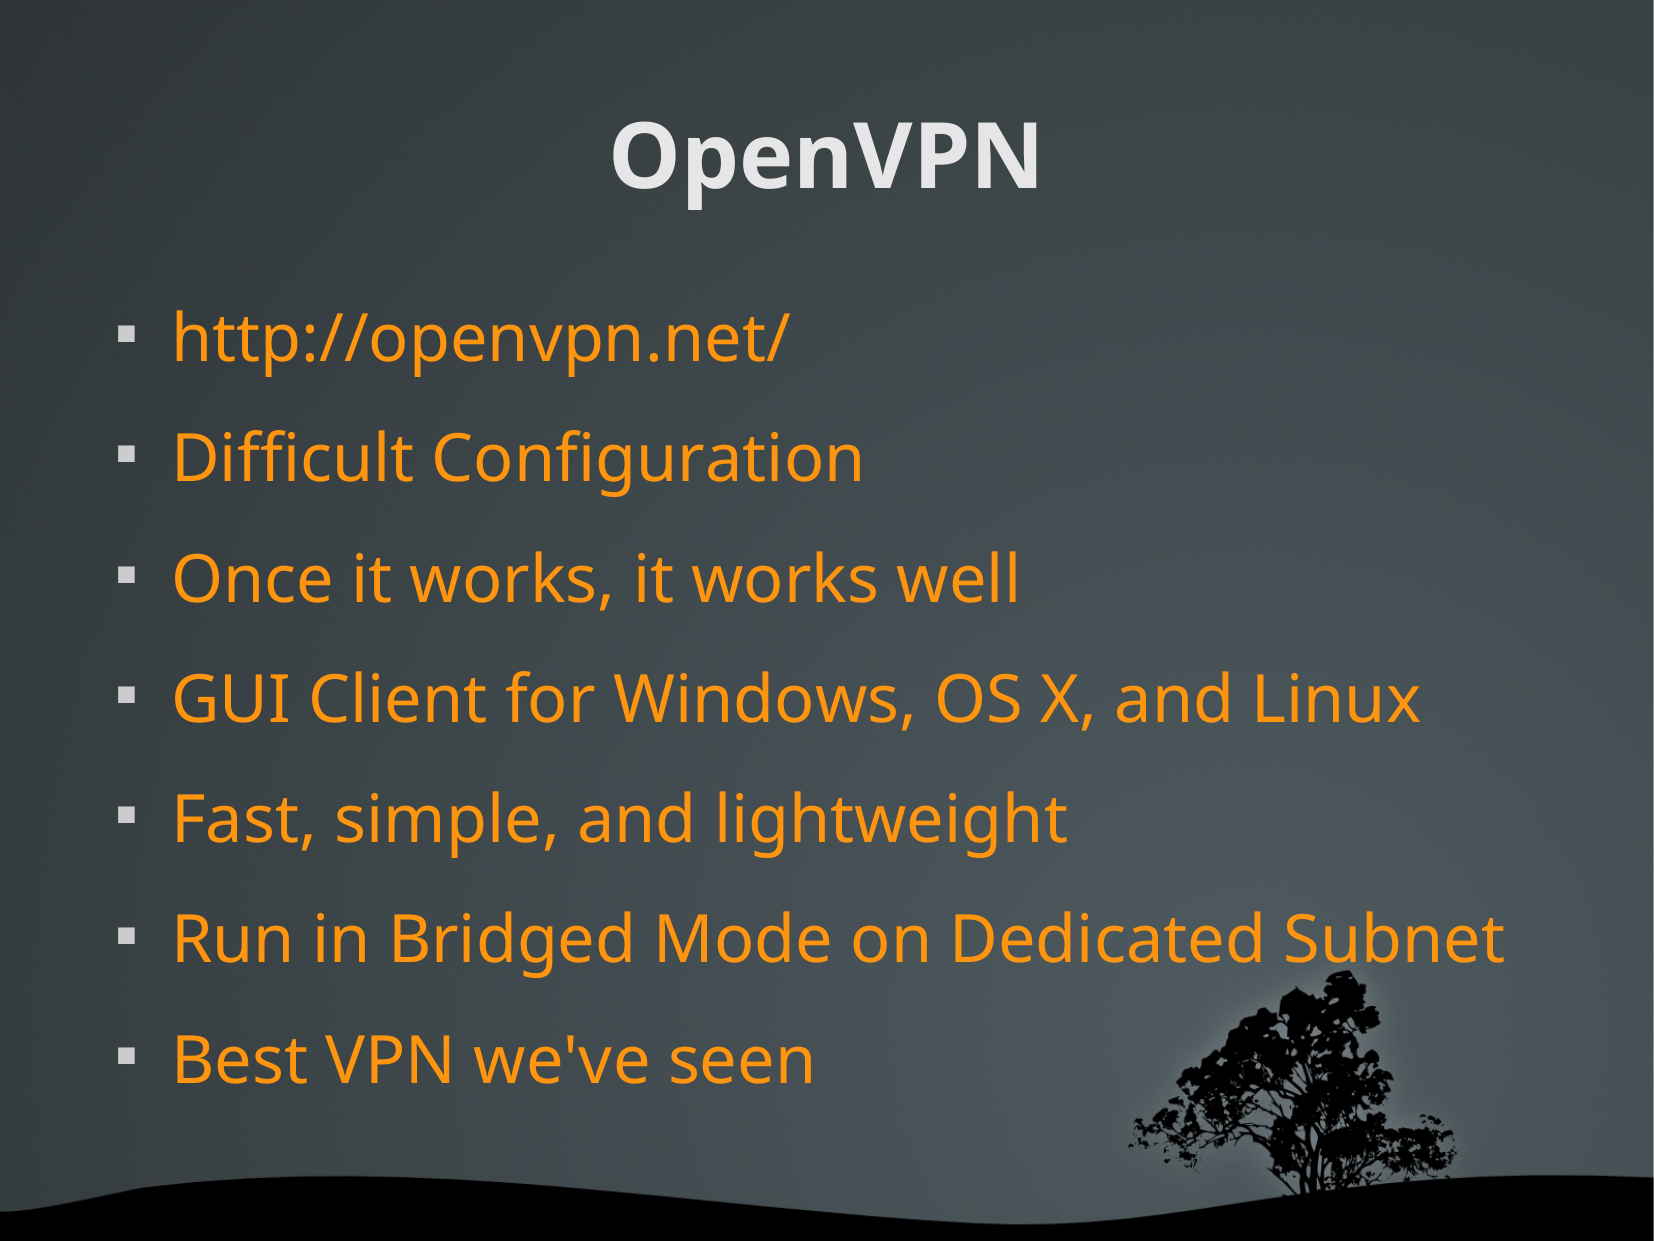

# OpenVPN
http://openvpn.net/
Difficult Configuration
Once it works, it works well
GUI Client for Windows, OS X, and Linux
Fast, simple, and lightweight
Run in Bridged Mode on Dedicated Subnet
Best VPN we've seen